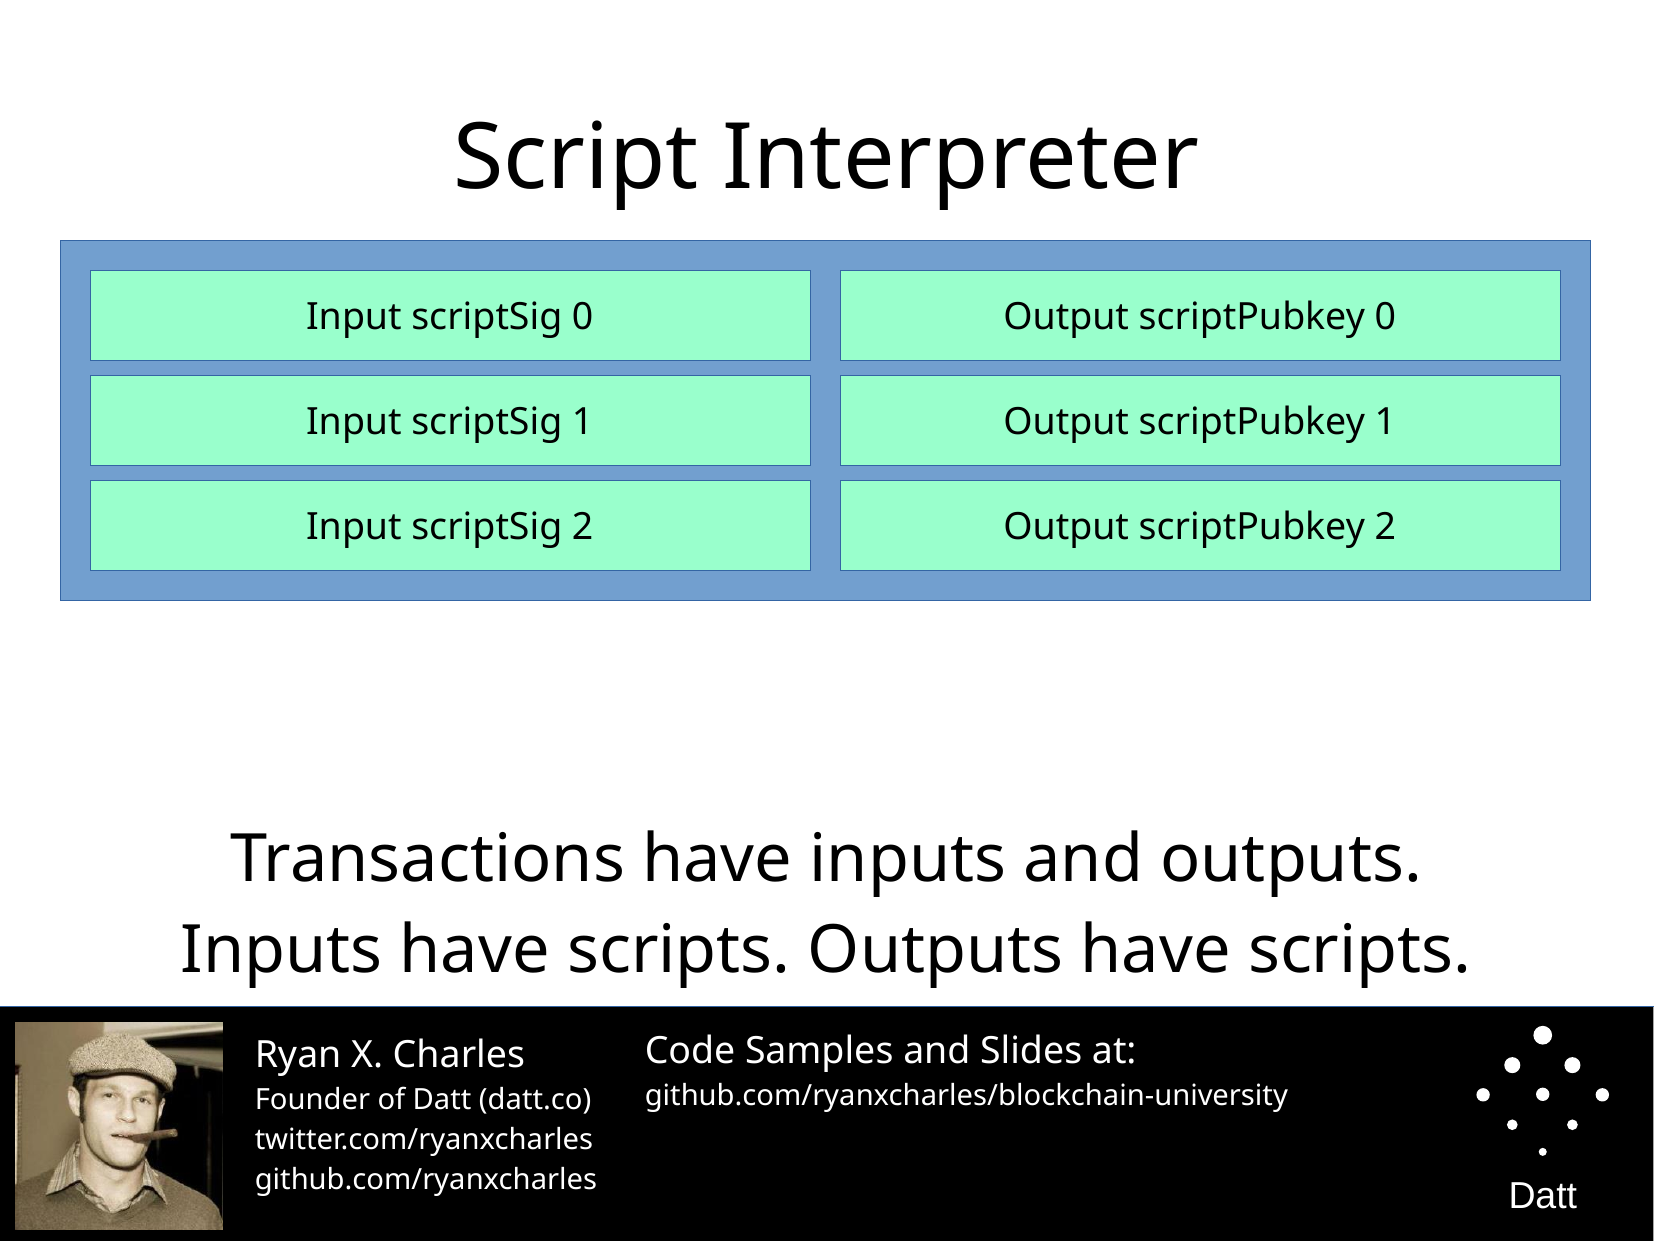

Script Interpreter
Input scriptSig 0
Output scriptPubkey 0
Input scriptSig 1
Output scriptPubkey 1
Input scriptSig 2
Output scriptPubkey 2
# Transactions have inputs and outputs.
Inputs have scripts. Outputs have scripts.
Code Samples and Slides at:
github.com/ryanxcharles/blockchain-university
Ryan X. Charles
Founder of Datt (datt.co)
twitter.com/ryanxcharles
github.com/ryanxcharles
Datt